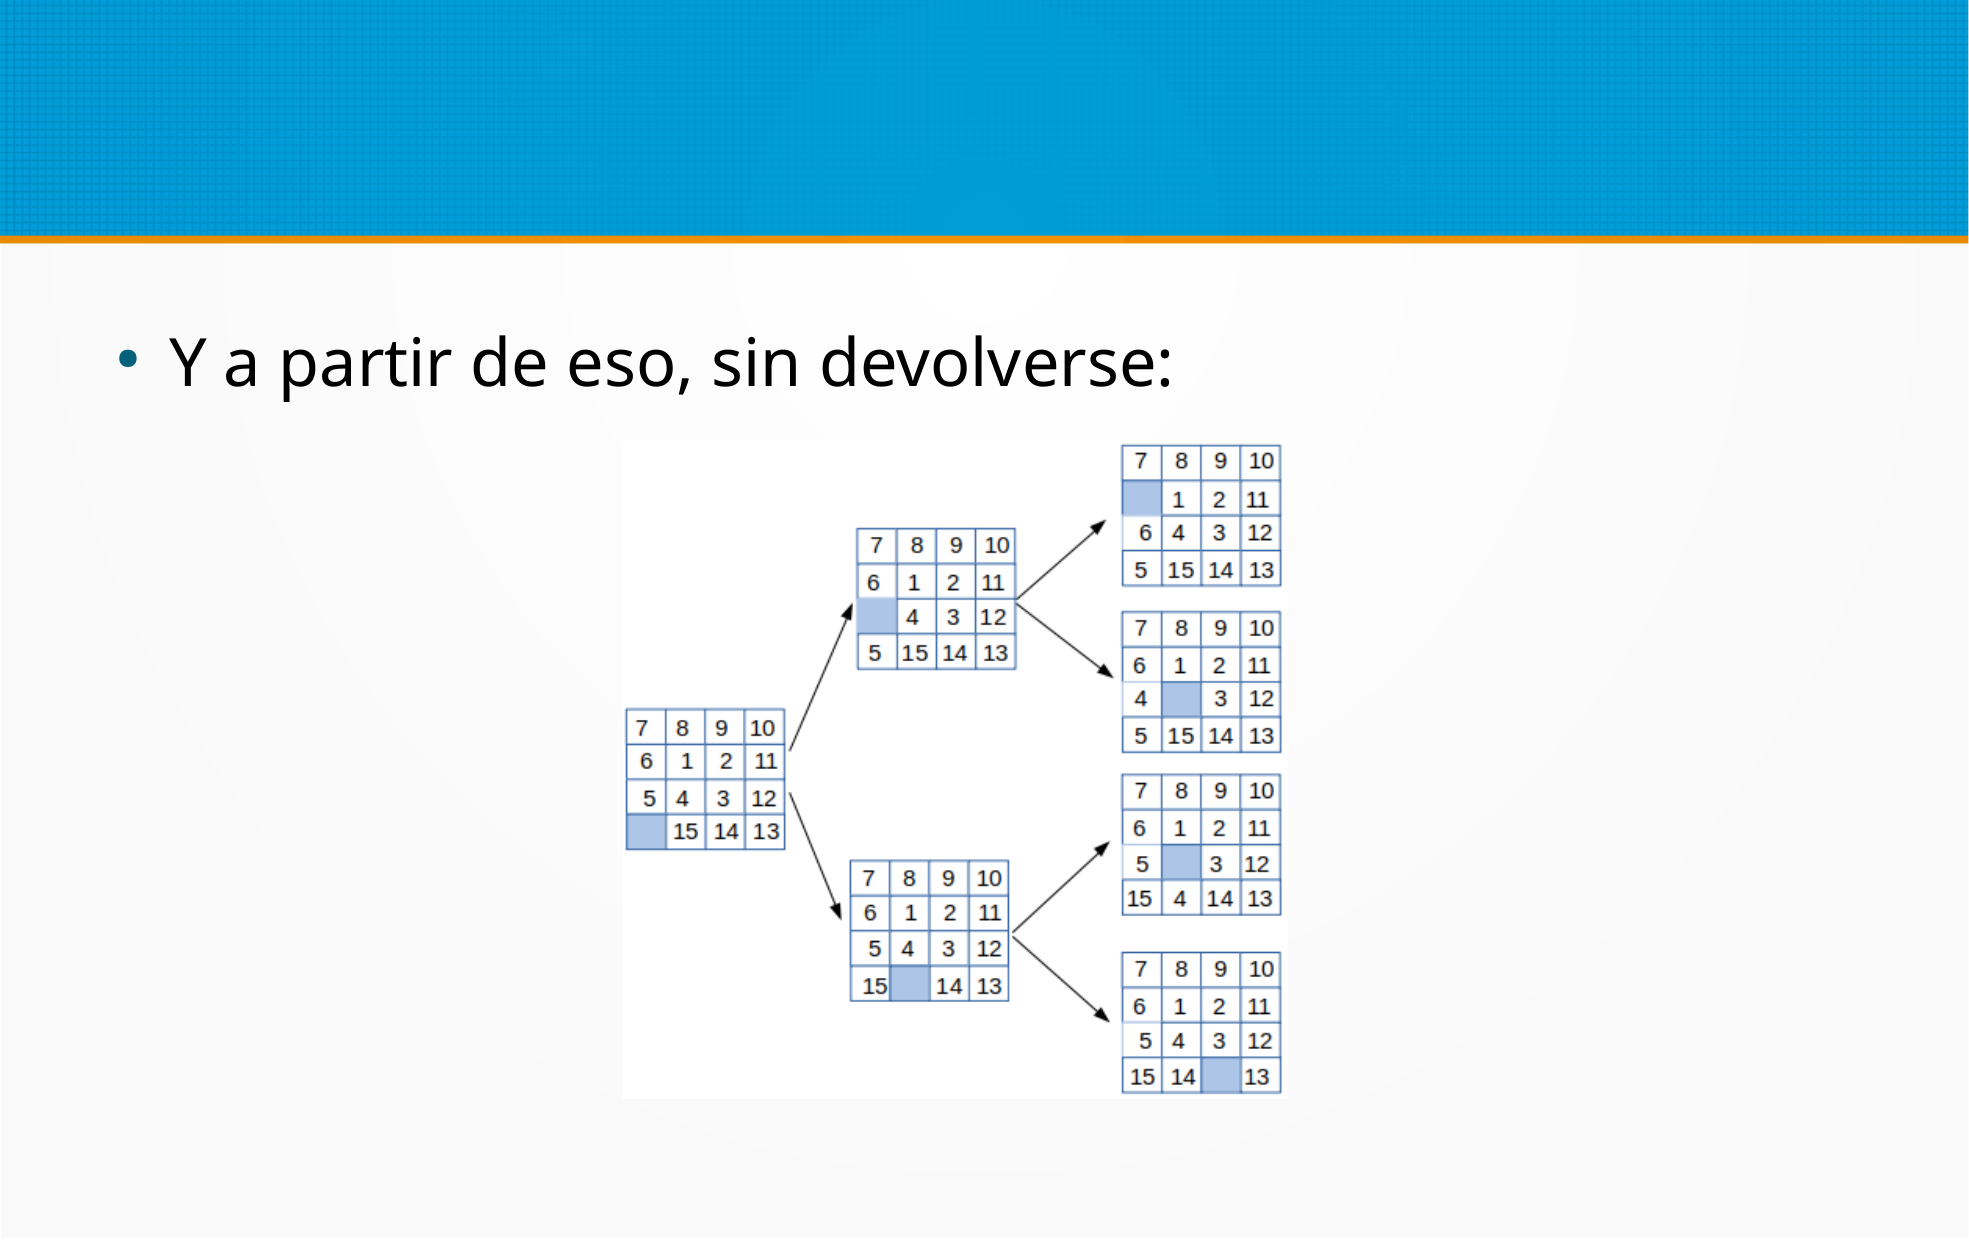

#
Y a partir de eso, sin devolverse: